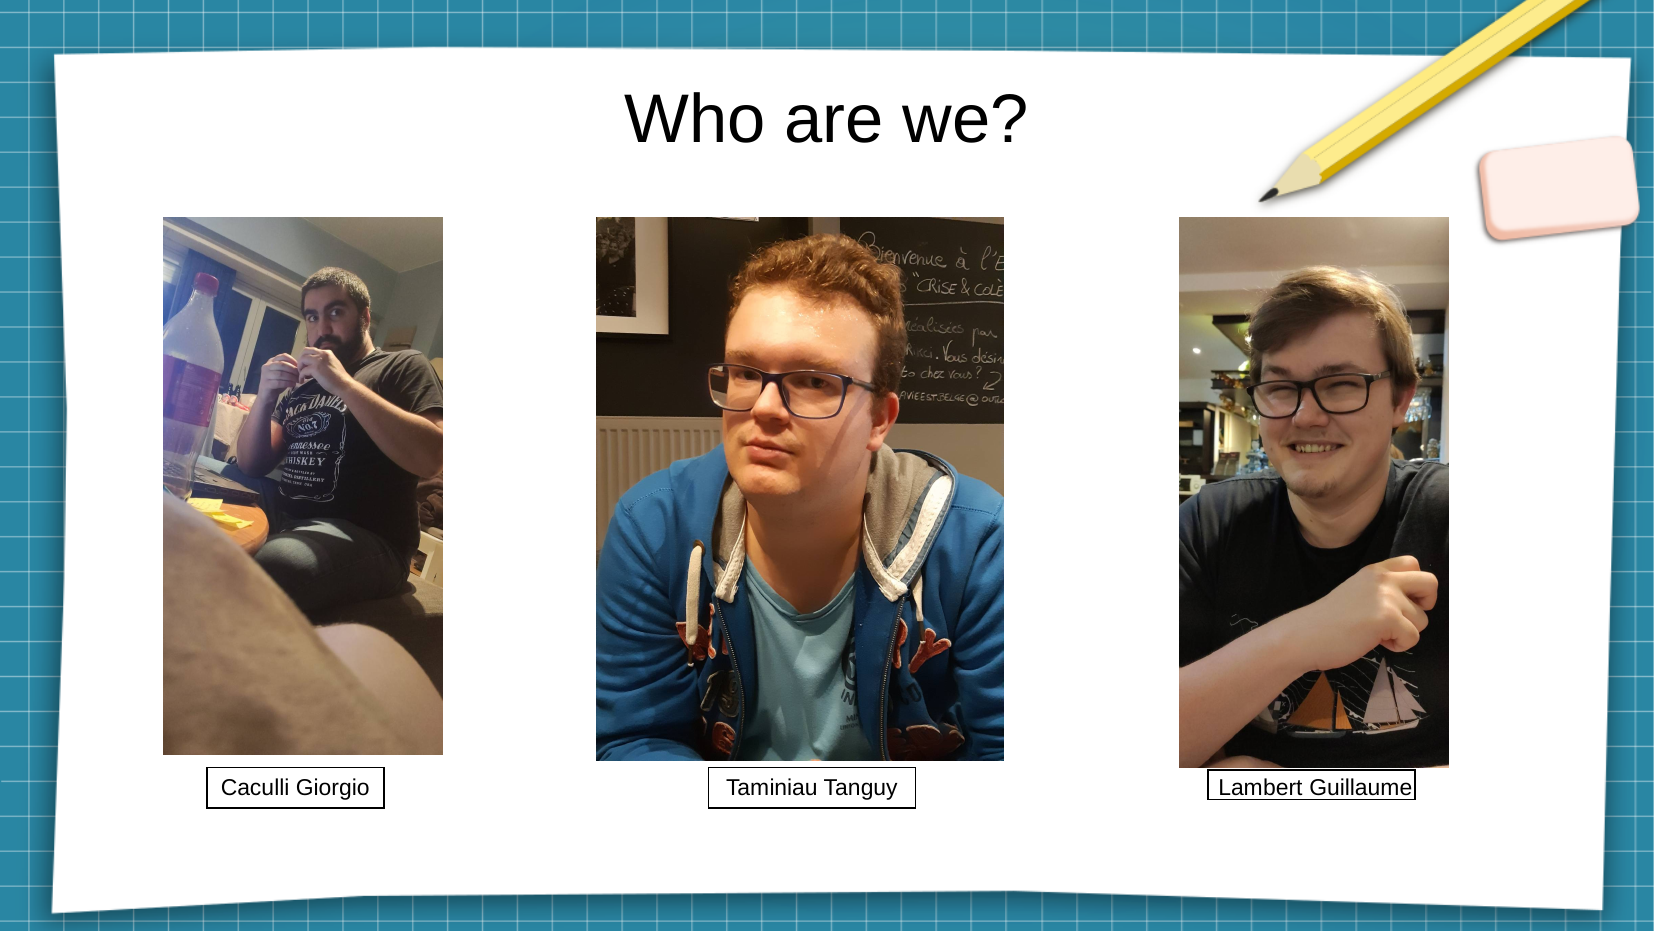

# Who are we?
Caculli Giorgio
Taminiau Tanguy
Lambert Guillaume